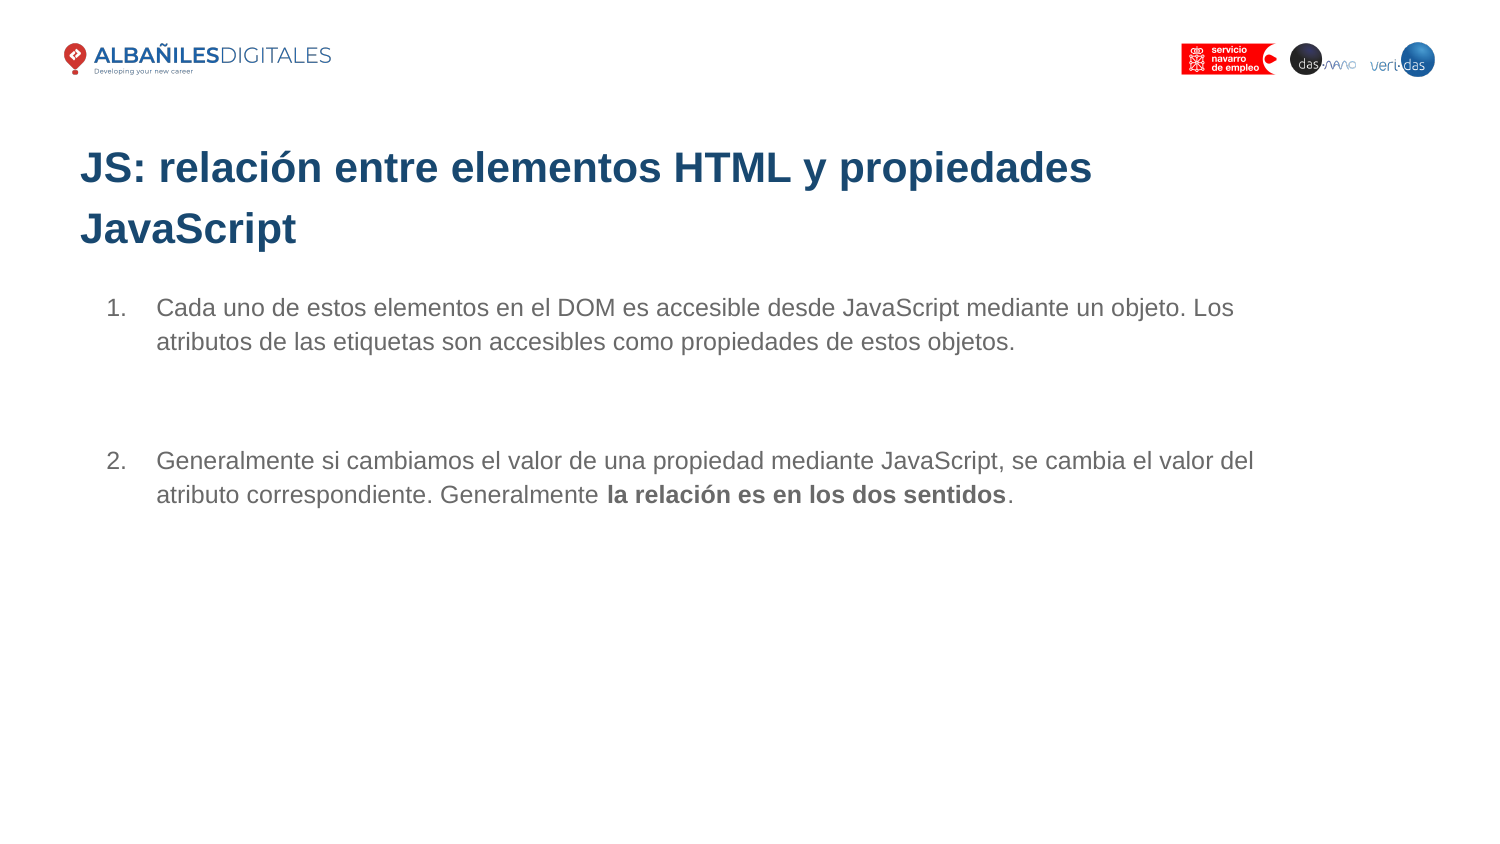

JS: relación entre elementos HTML y propiedades JavaScript
Cada uno de estos elementos en el DOM es accesible desde JavaScript mediante un objeto. Los atributos de las etiquetas son accesibles como propiedades de estos objetos.
Generalmente si cambiamos el valor de una propiedad mediante JavaScript, se cambia el valor del atributo correspondiente. Generalmente la relación es en los dos sentidos.